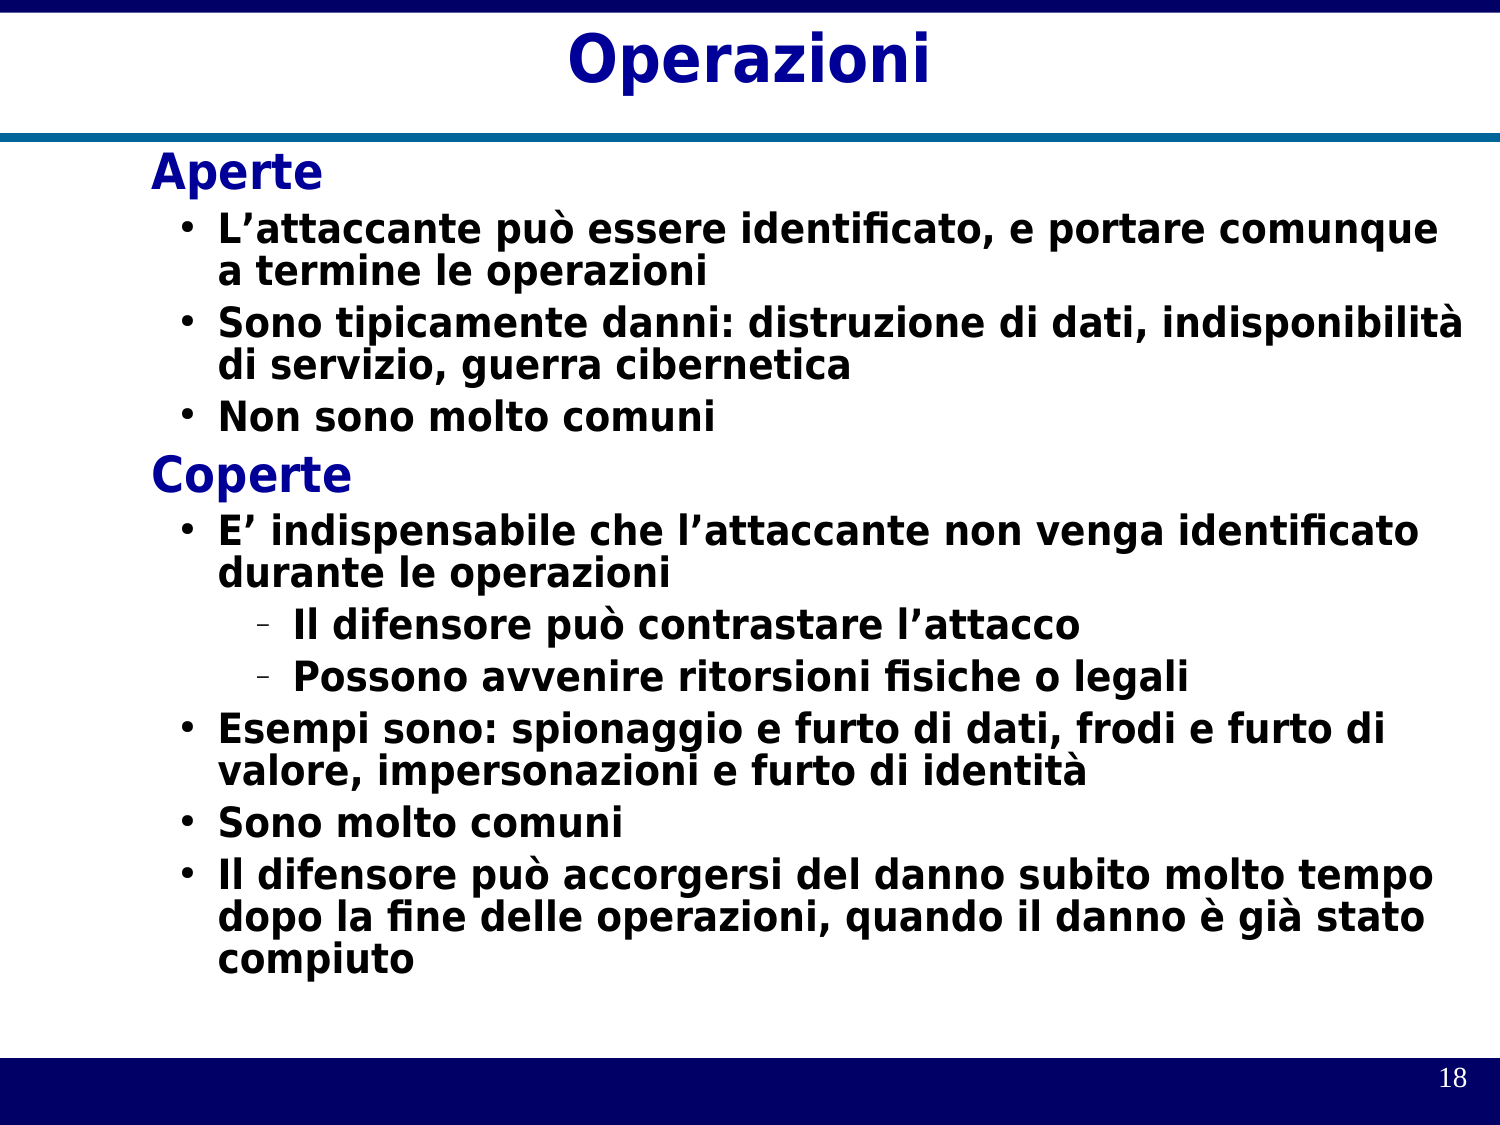

# Operazioni
Aperte
L’attaccante può essere identificato, e portare comunque a termine le operazioni
Sono tipicamente danni: distruzione di dati, indisponibilità di servizio, guerra cibernetica
Non sono molto comuni
Coperte
E’ indispensabile che l’attaccante non venga identificato durante le operazioni
Il difensore può contrastare l’attacco
Possono avvenire ritorsioni fisiche o legali
Esempi sono: spionaggio e furto di dati, frodi e furto di valore, impersonazioni e furto di identità
Sono molto comuni
Il difensore può accorgersi del danno subito molto tempo dopo la fine delle operazioni, quando il danno è già stato compiuto